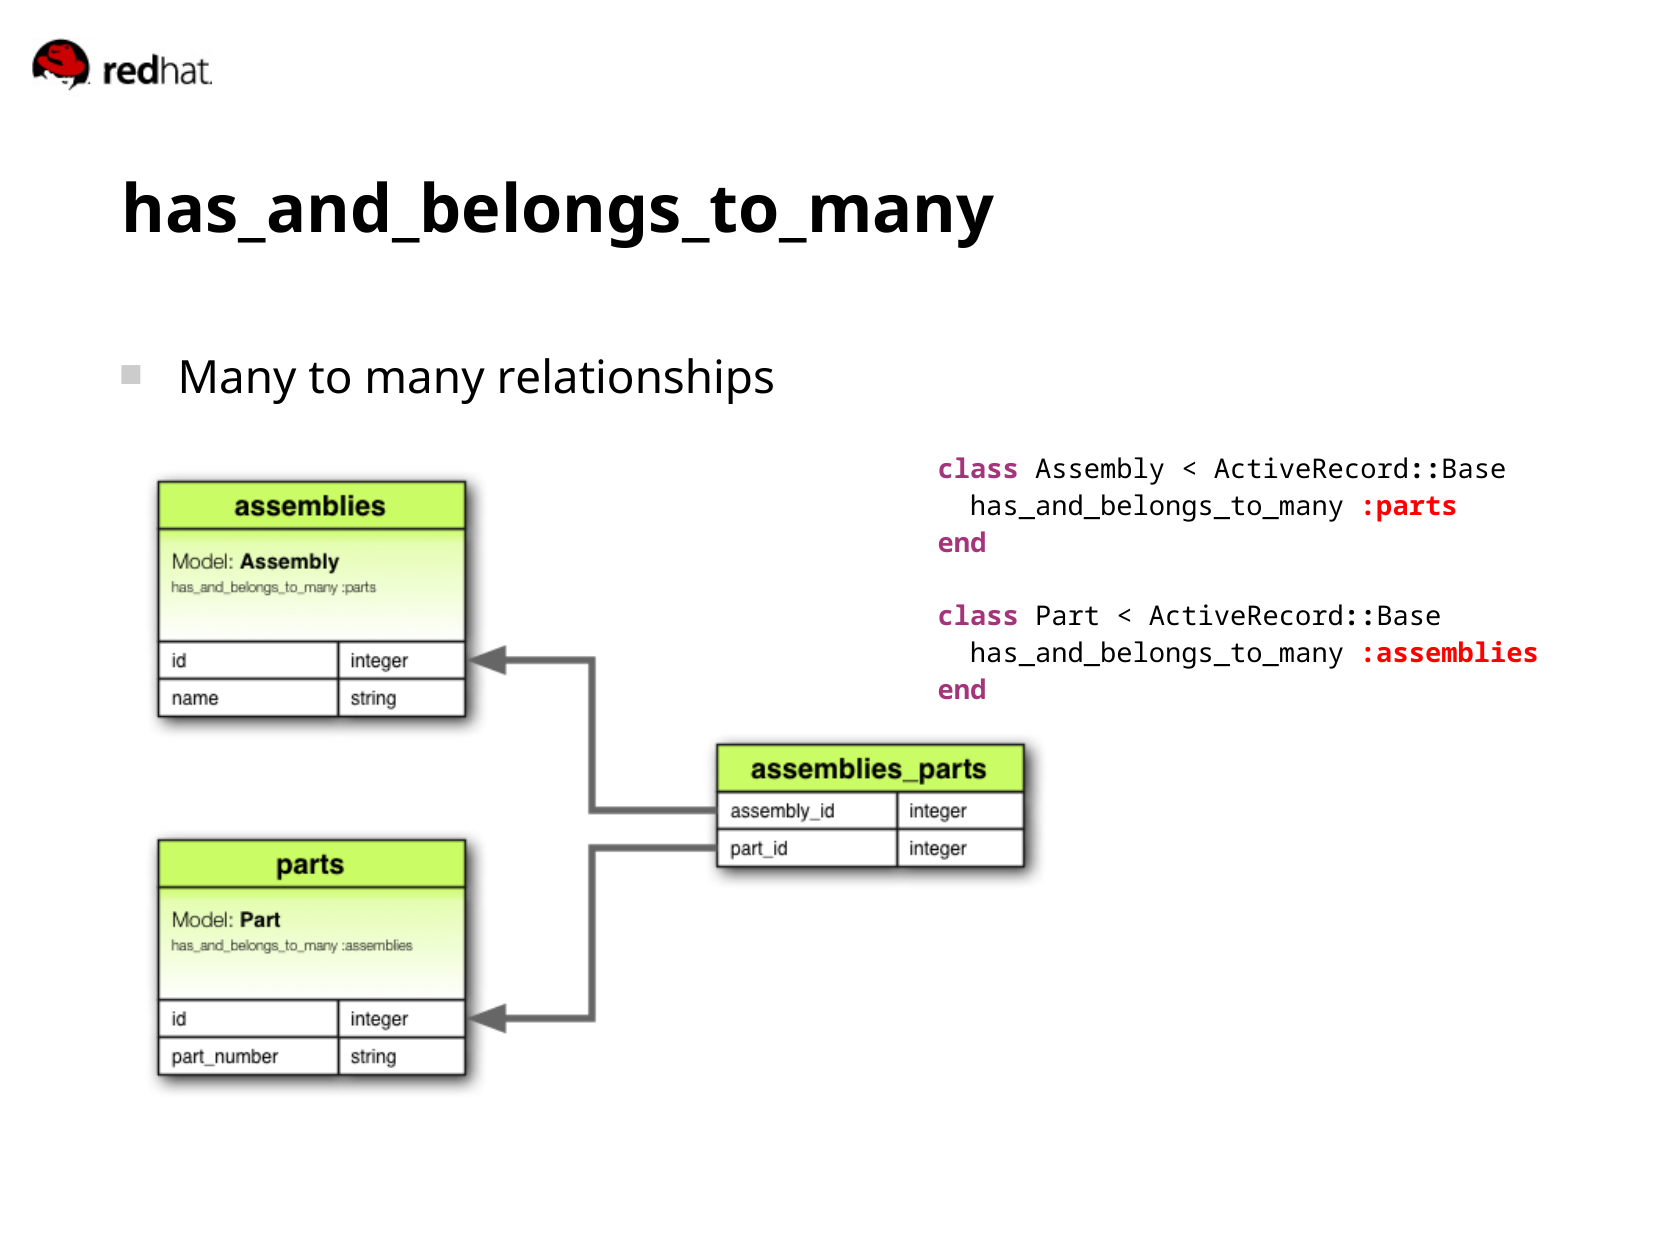

# has_and_belongs_to_many
Many to many relationships
class Assembly < ActiveRecord::Base
 has_and_belongs_to_many :parts
end
class Part < ActiveRecord::Base
 has_and_belongs_to_many :assemblies
end